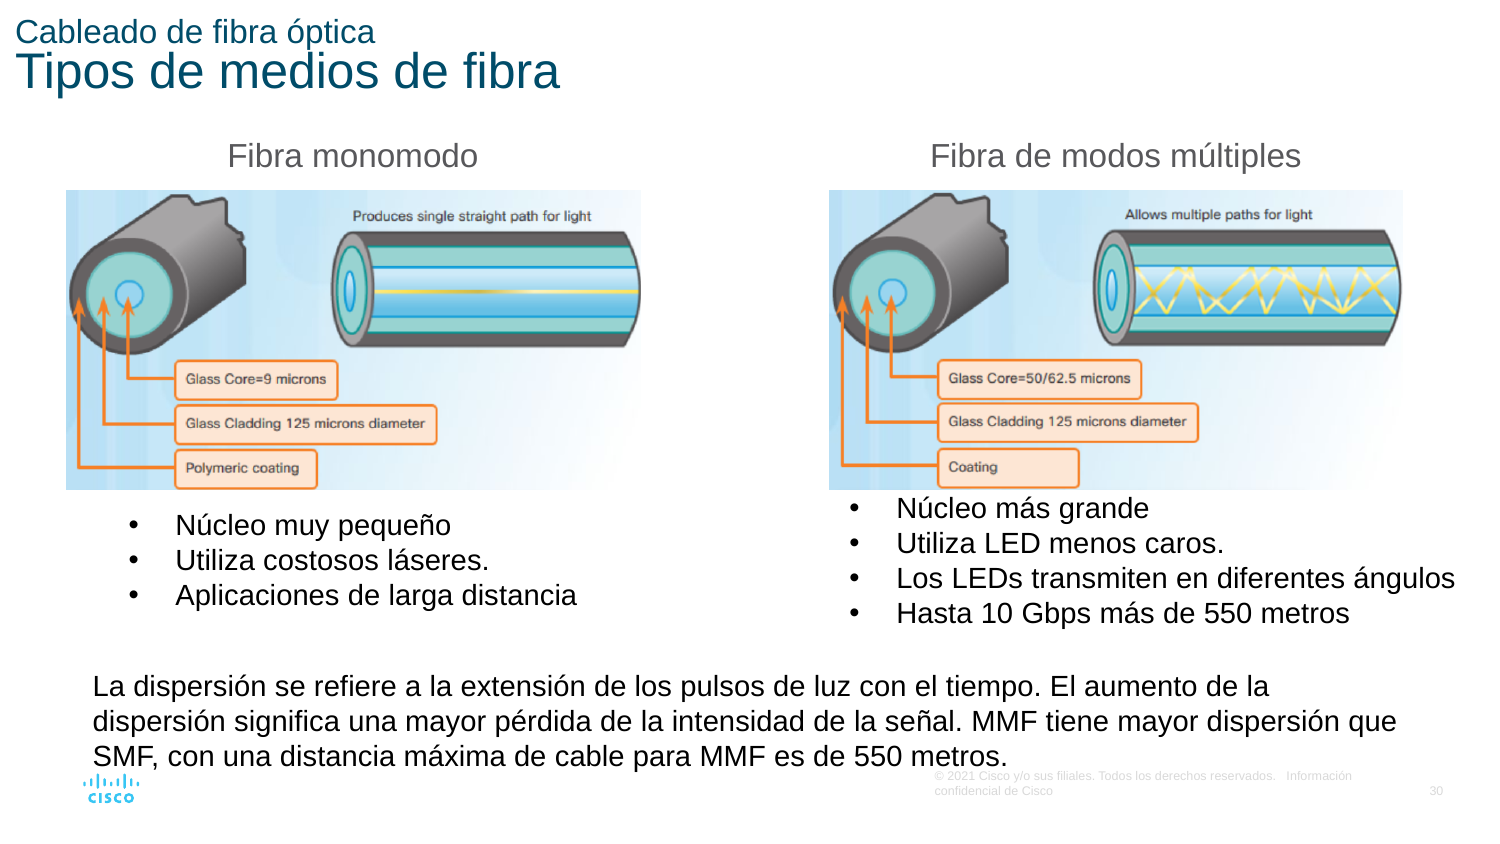

# Cableado de fibra óptica Tipos de medios de fibra
Fibra monomodo
Fibra de modos múltiples
Núcleo más grande
Utiliza LED menos caros.
Los LEDs transmiten en diferentes ángulos
Hasta 10 Gbps más de 550 metros
Núcleo muy pequeño
Utiliza costosos láseres.
Aplicaciones de larga distancia
La dispersión se refiere a la extensión de los pulsos de luz con el tiempo. El aumento de la dispersión significa una mayor pérdida de la intensidad de la señal. MMF tiene mayor dispersión que SMF, con una distancia máxima de cable para MMF es de 550 metros.